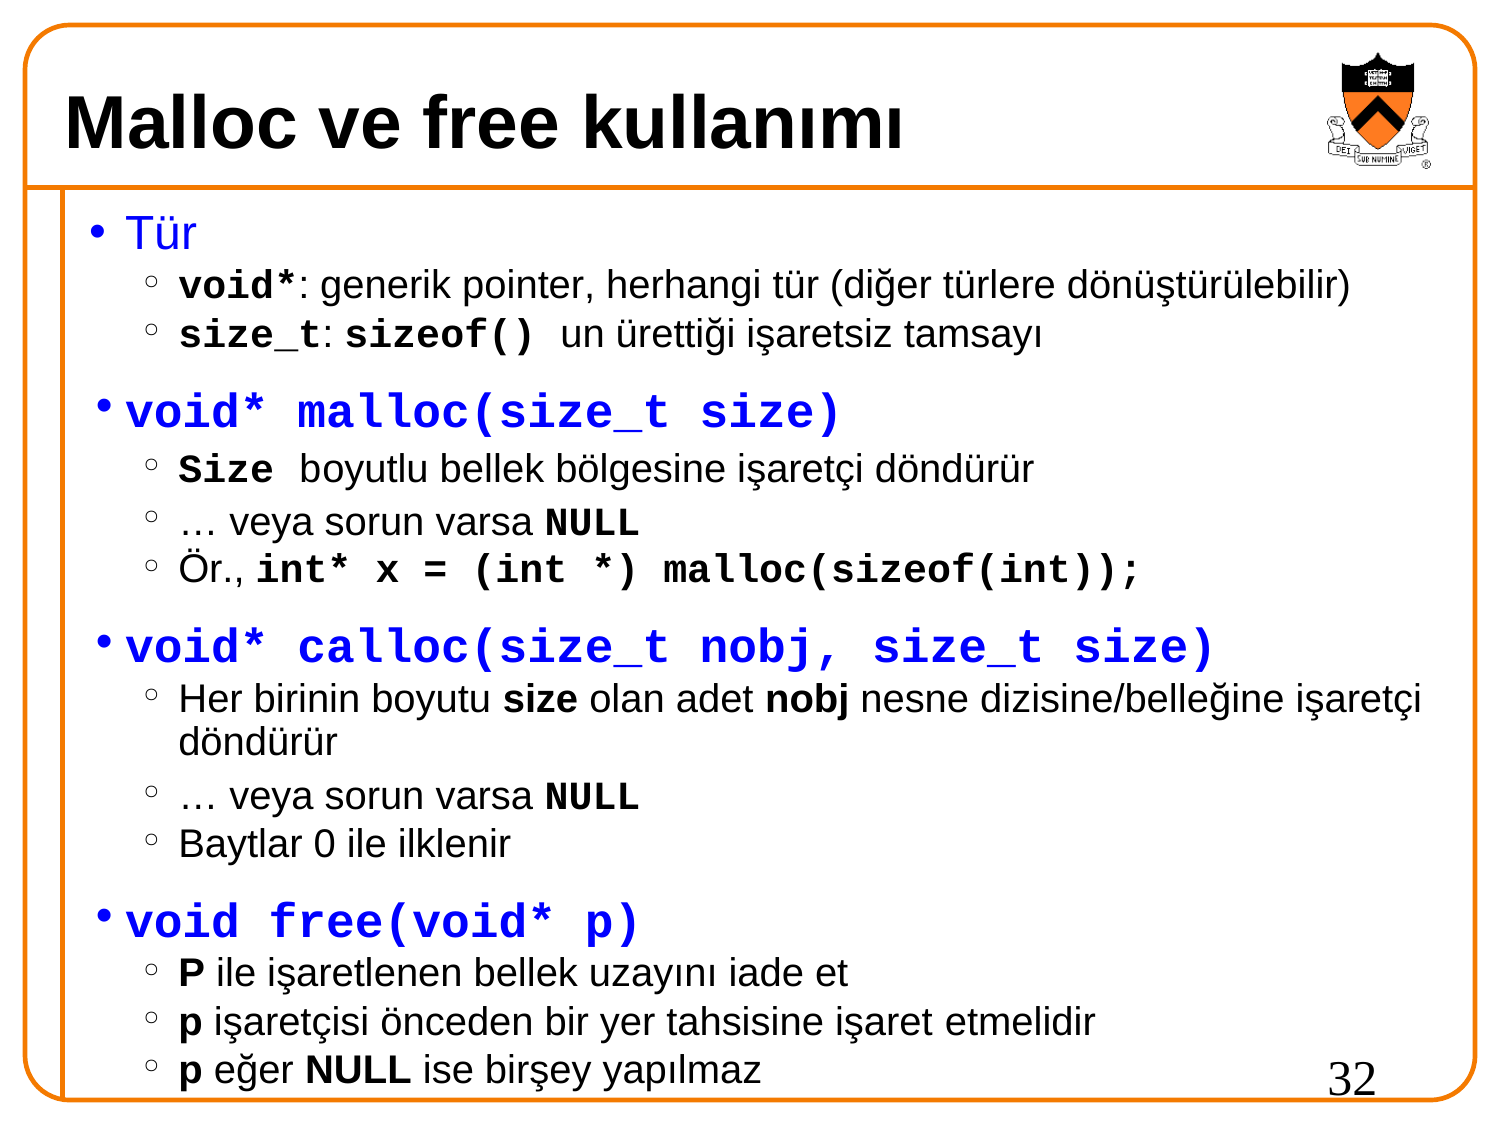

# Malloc ve free kullanımı
Tür
void*: generik pointer, herhangi tür (diğer türlere dönüştürülebilir)
size_t: sizeof() un ürettiği işaretsiz tamsayı
void* malloc(size_t size)
Size boyutlu bellek bölgesine işaretçi döndürür
… veya sorun varsa NULL
Ör., int* x = (int *) malloc(sizeof(int));
void* calloc(size_t nobj, size_t size)
Her birinin boyutu size olan adet nobj nesne dizisine/belleğine işaretçi döndürür
… veya sorun varsa NULL
Baytlar 0 ile ilklenir
void free(void* p)
P ile işaretlenen bellek uzayını iade et
p işaretçisi önceden bir yer tahsisine işaret etmelidir
p eğer NULL ise birşey yapılmaz
32